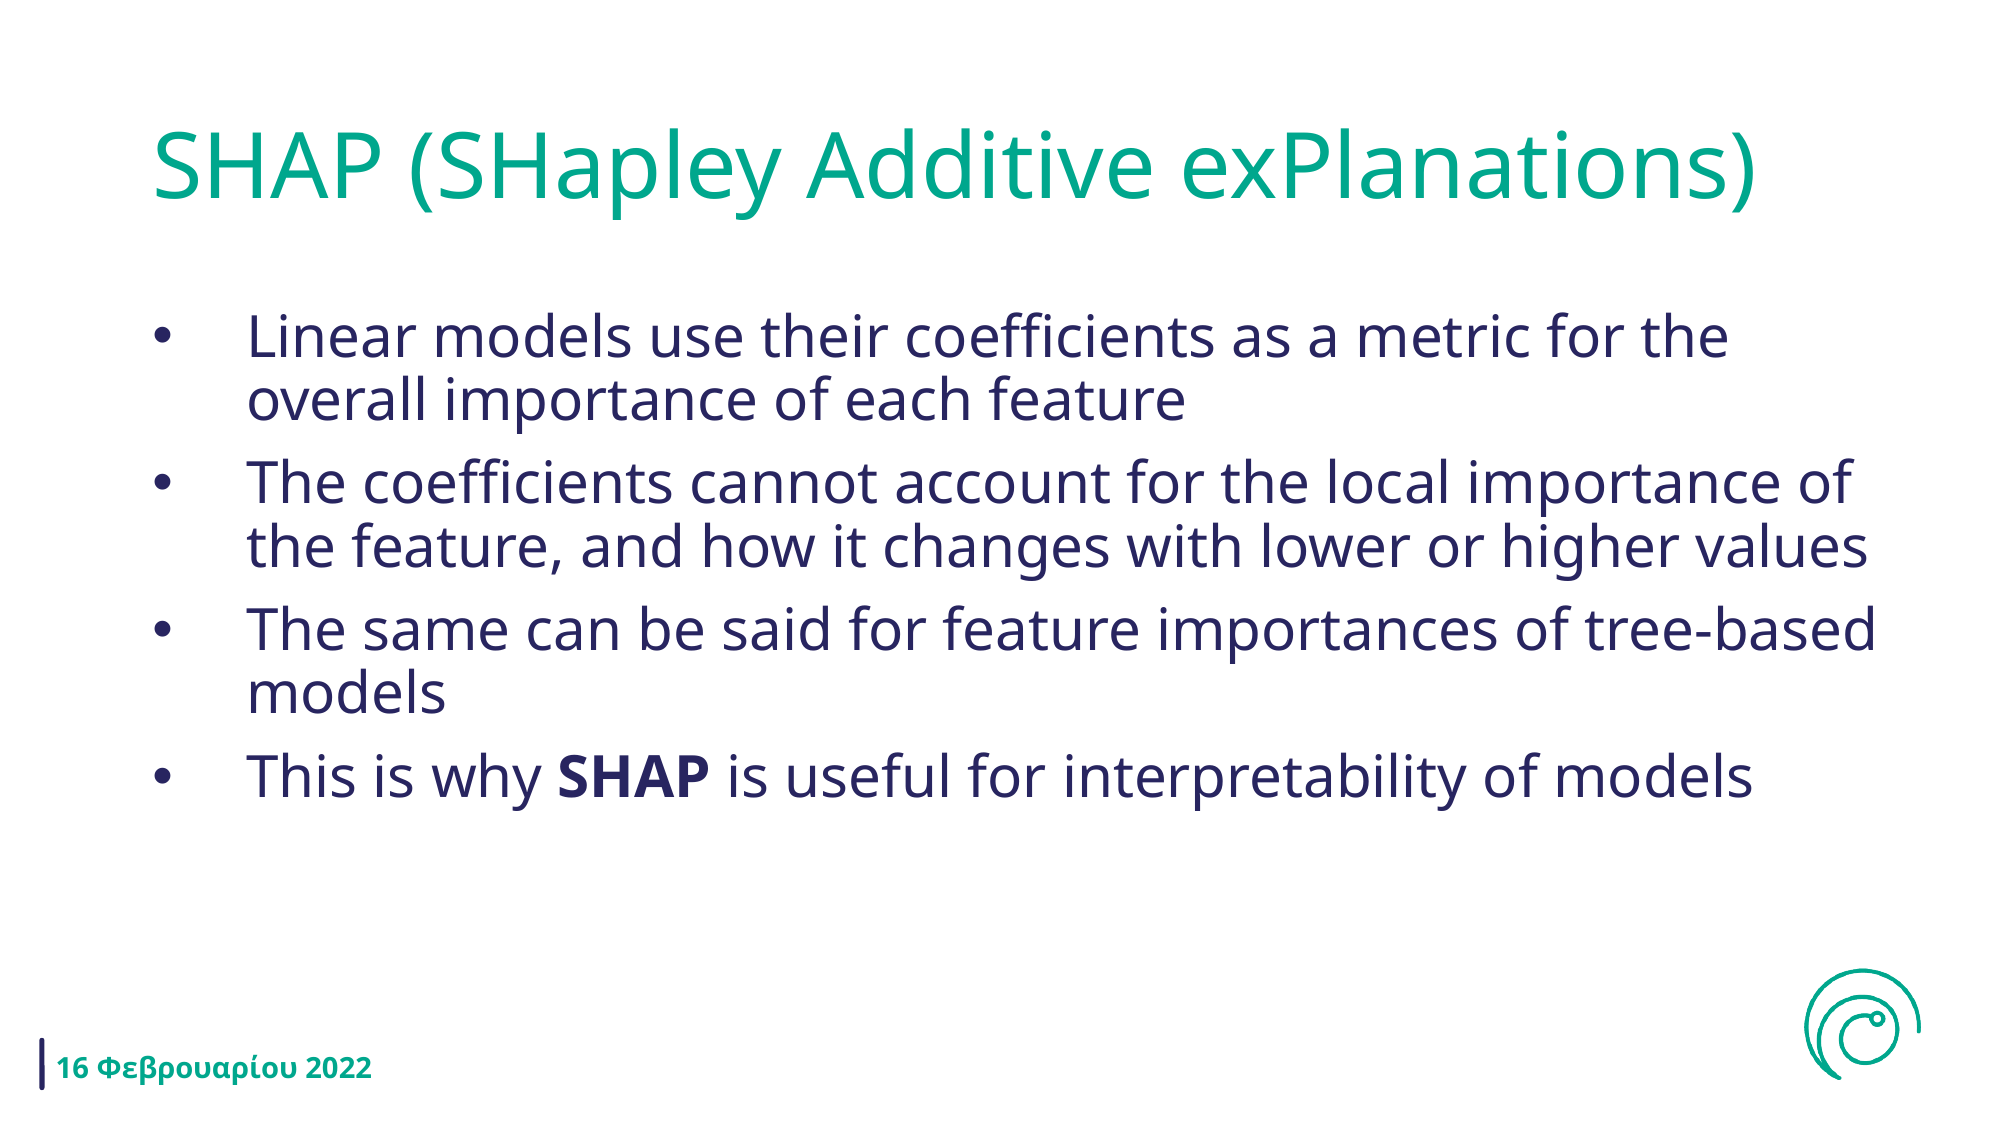

# SHAP (SHapley Additive exPlanations)
Linear models use their coefficients as a metric for the overall importance of each feature
The coefficients cannot account for the local importance of the feature, and how it changes with lower or higher values
The same can be said for feature importances of tree-based models
This is why SHAP is useful for interpretability of models